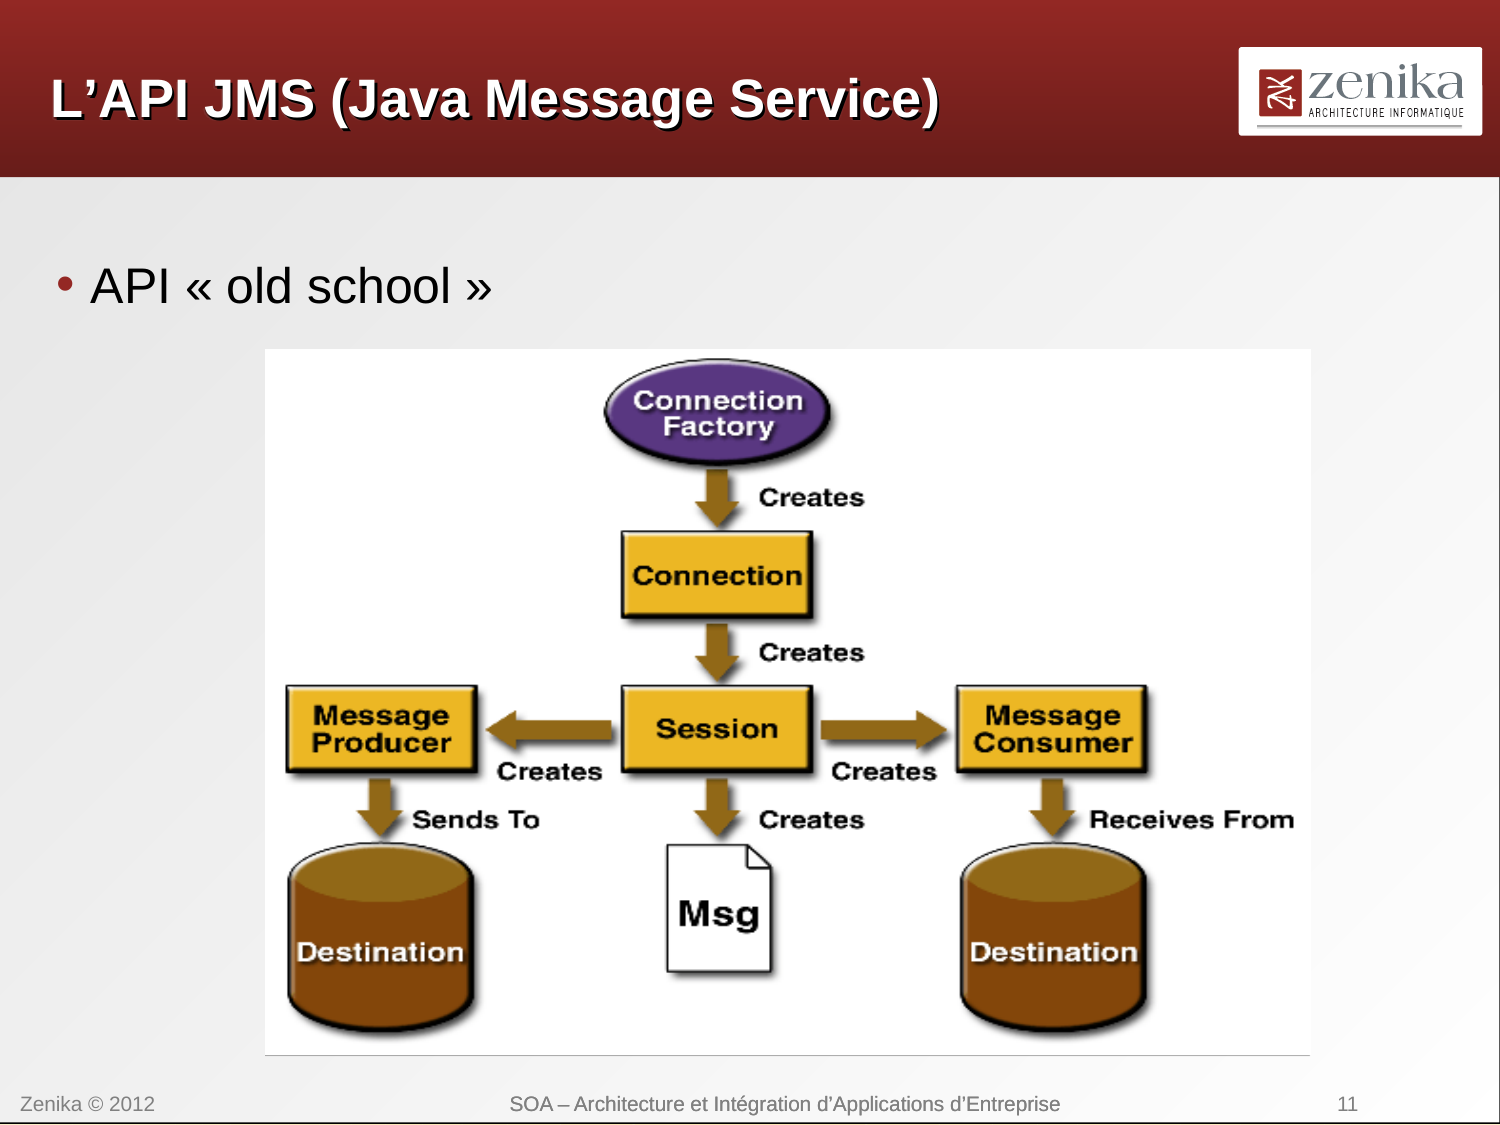

# L’API JMS (Java Message Service)
API « old school »
SOA – Architecture et Intégration d’Applications d’Entreprise